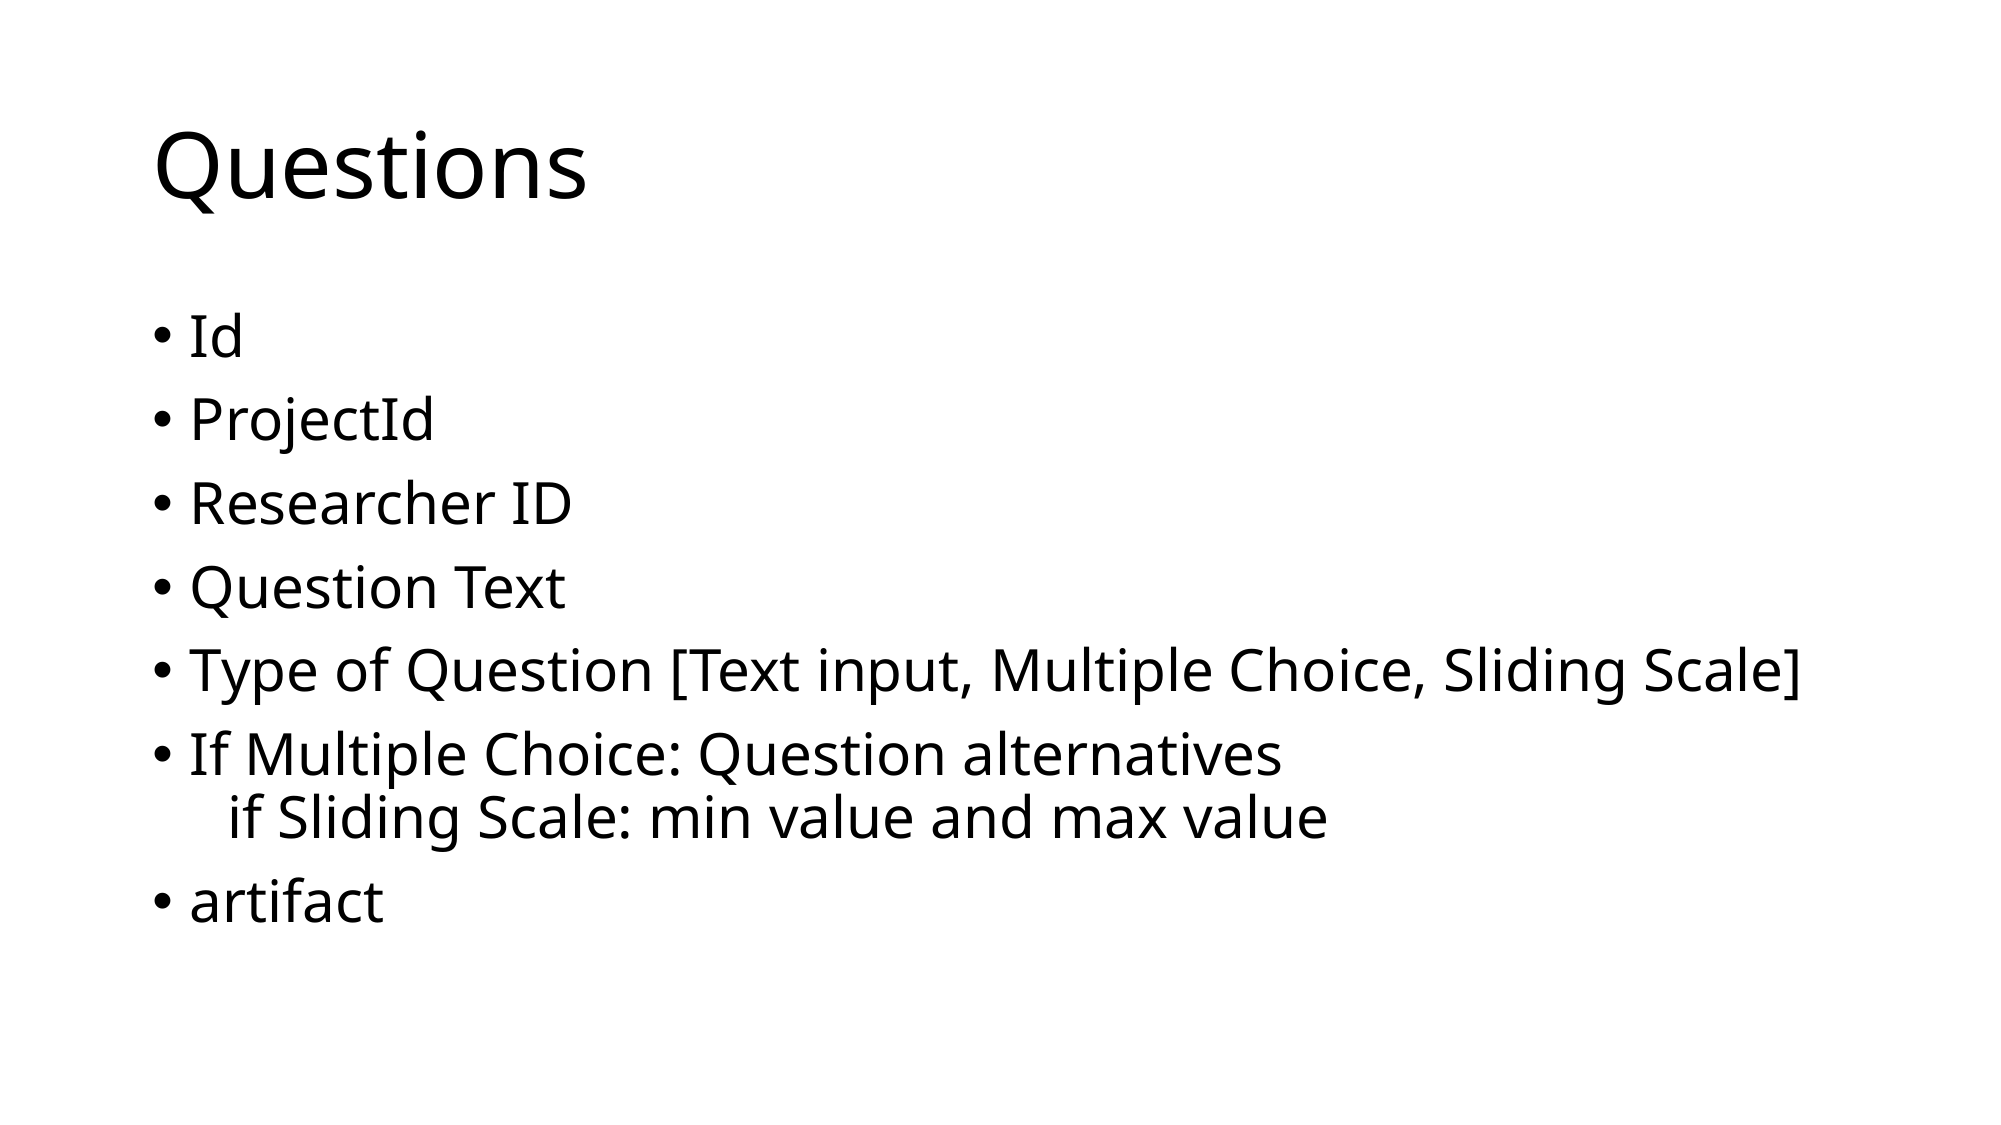

# Questions
Id
ProjectId
Researcher ID
Question Text
Type of Question [Text input, Multiple Choice, Sliding Scale]
If Multiple Choice: Question alternatives
if Sliding Scale: min value and max value
artifact